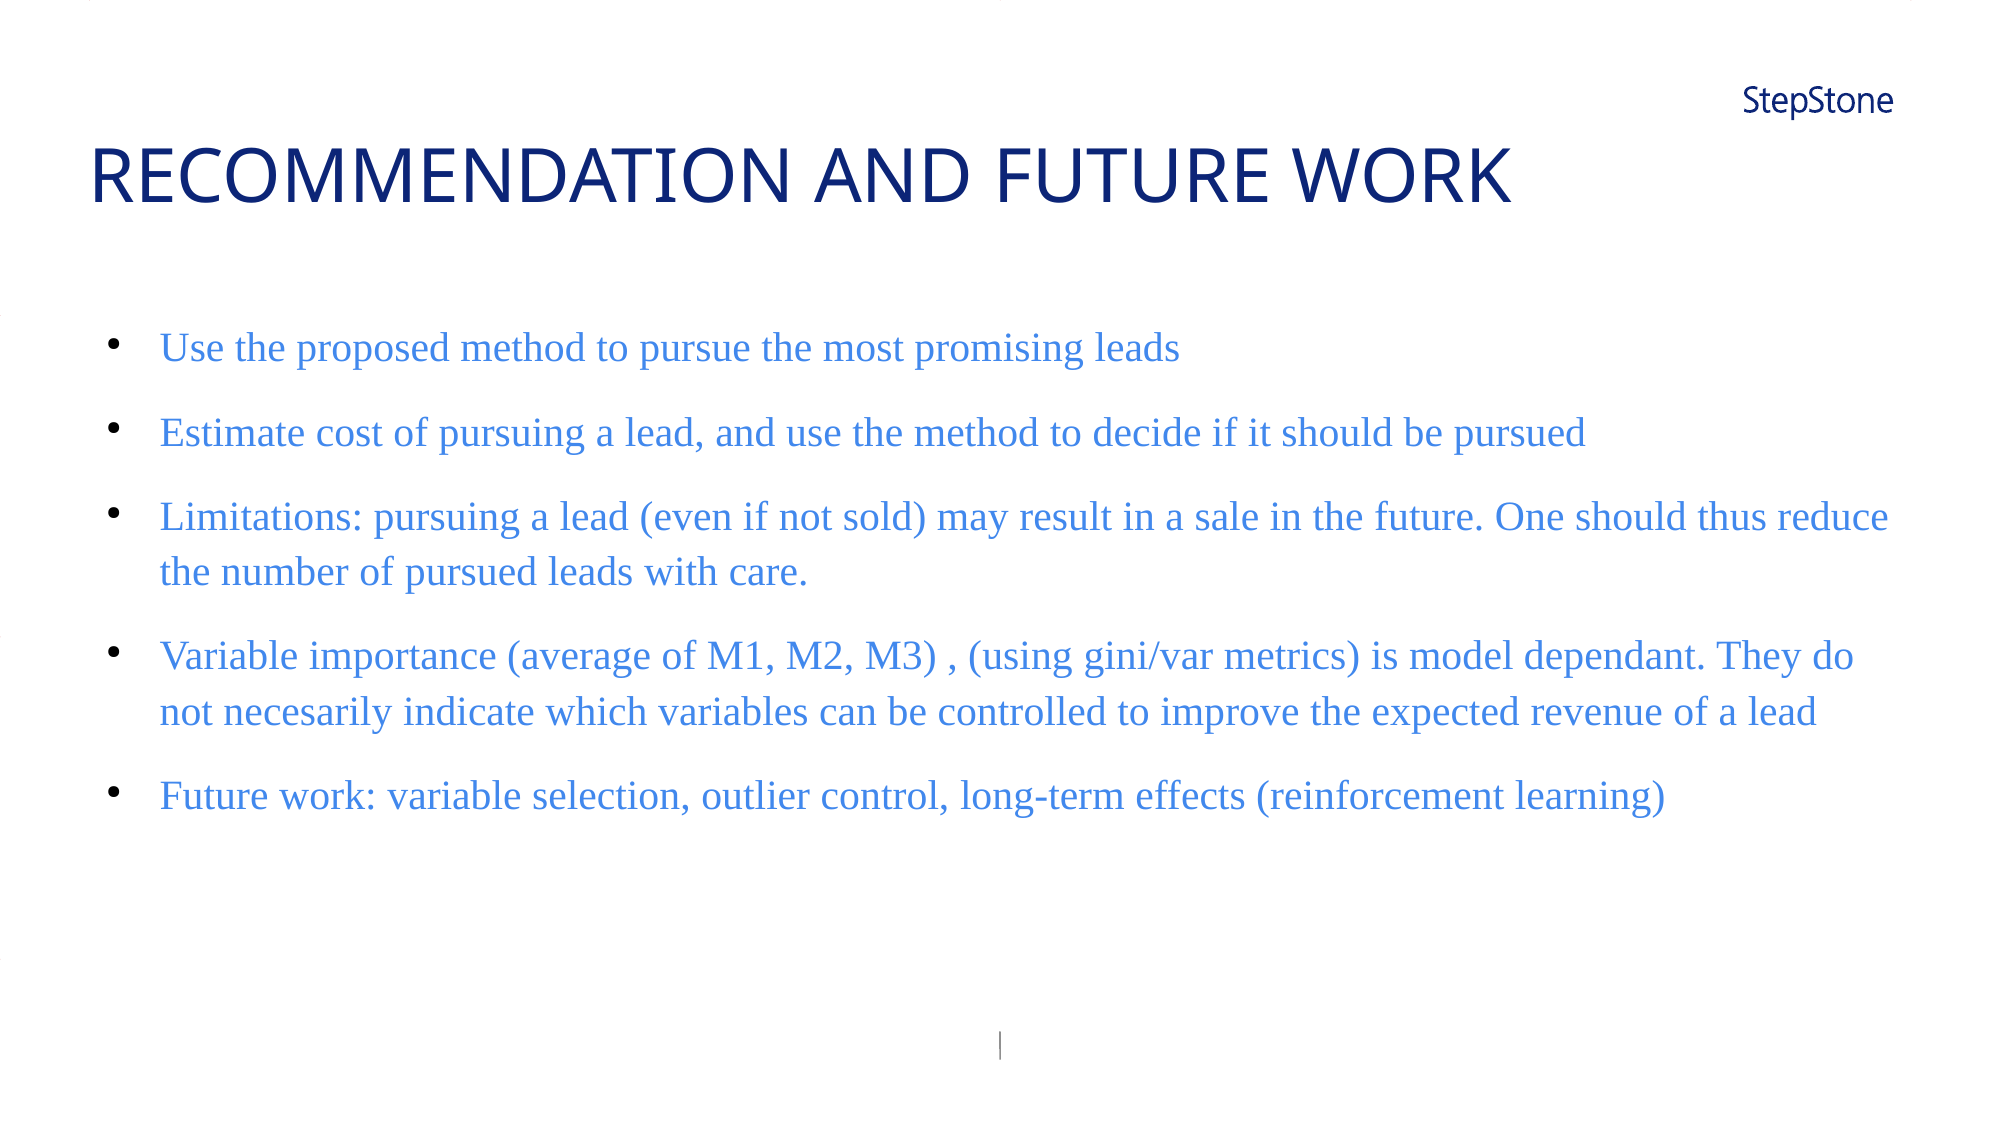

# Recommendation and future work
Use the proposed method to pursue the most promising leads
Estimate cost of pursuing a lead, and use the method to decide if it should be pursued
Limitations: pursuing a lead (even if not sold) may result in a sale in the future. One should thus reduce the number of pursued leads with care.
Variable importance (average of M1, M2, M3) , (using gini/var metrics) is model dependant. They do not necesarily indicate which variables can be controlled to improve the expected revenue of a lead
Future work: variable selection, outlier control, long-term effects (reinforcement learning)